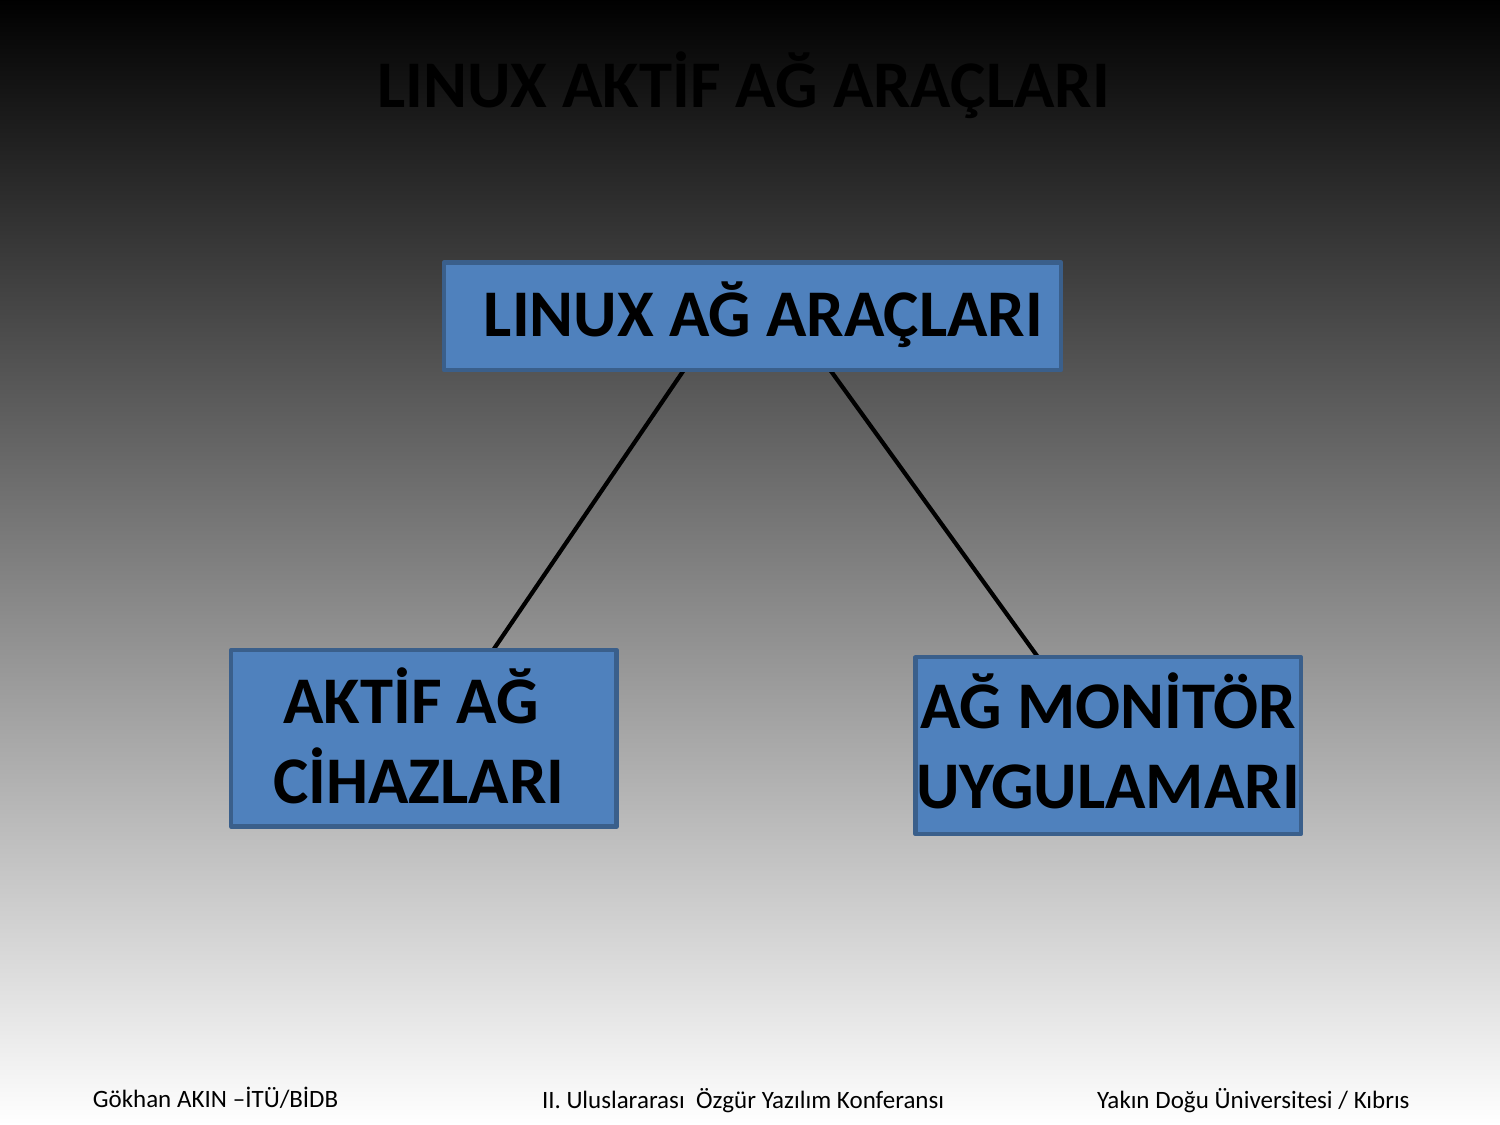

LINUX AKTİF AĞ ARAÇLARI
LINUX AĞ ARAÇLARI
AKTİF AĞ
CİHAZLARI
AĞ MONİTÖR
UYGULAMARI